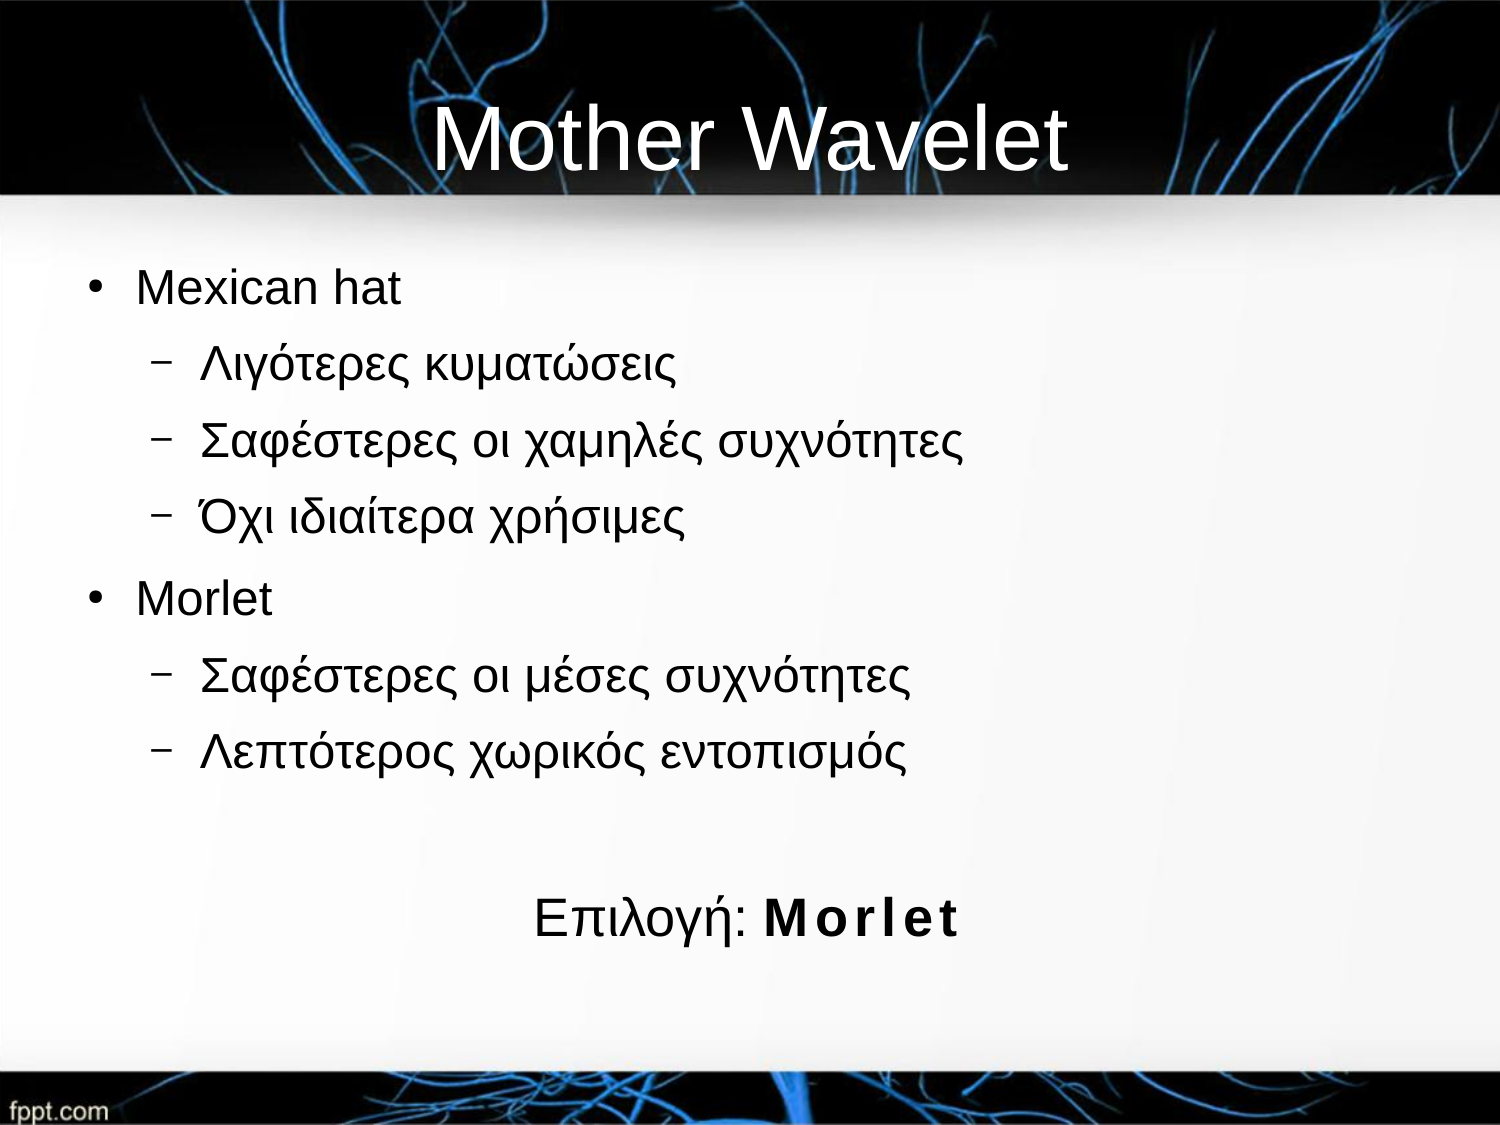

# Mother Wavelet
Mexican hat
Λιγότερες κυματώσεις
Σαφέστερες οι χαμηλές συχνότητες
Όχι ιδιαίτερα χρήσιμες
Morlet
Σαφέστερες οι μέσες συχνότητες
Λεπτότερος χωρικός εντοπισμός
Επιλογή: Morlet